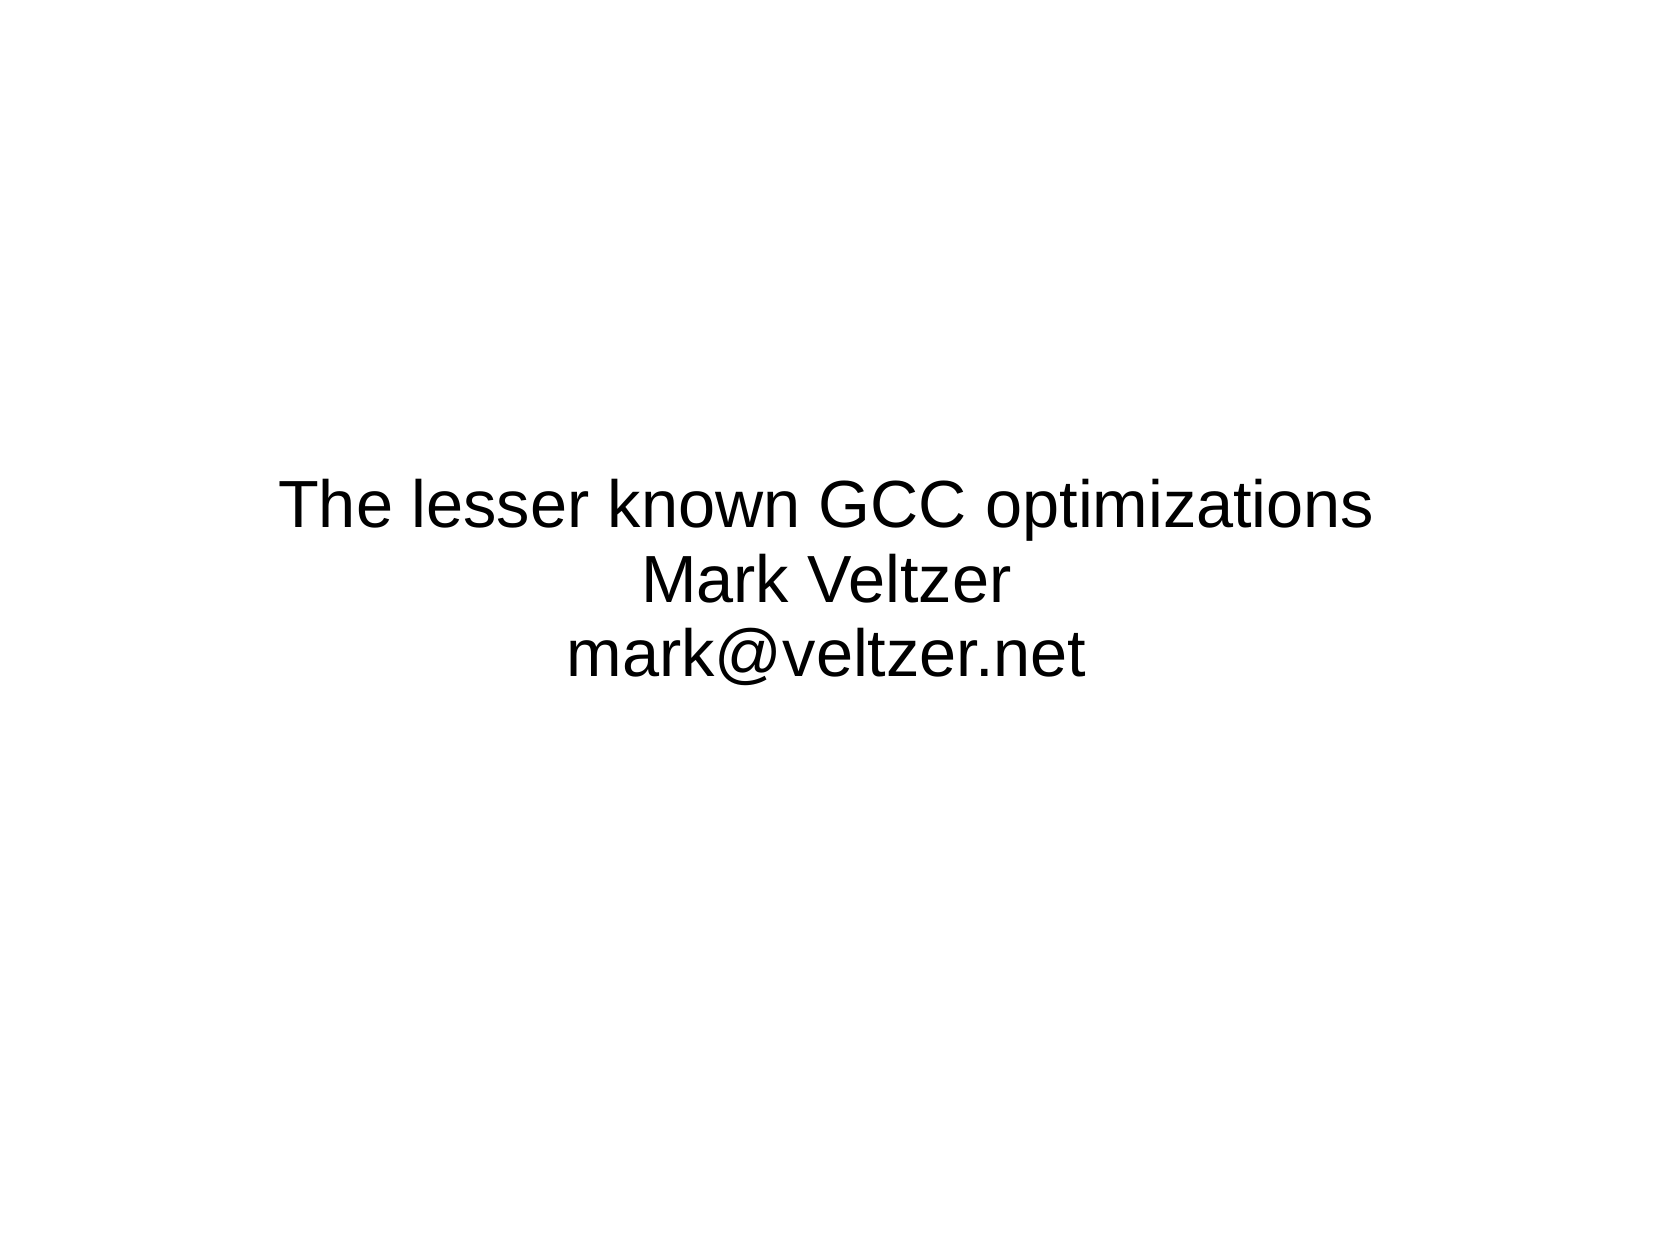

# The lesser known GCC optimizations
Mark Veltzer
mark@veltzer.net